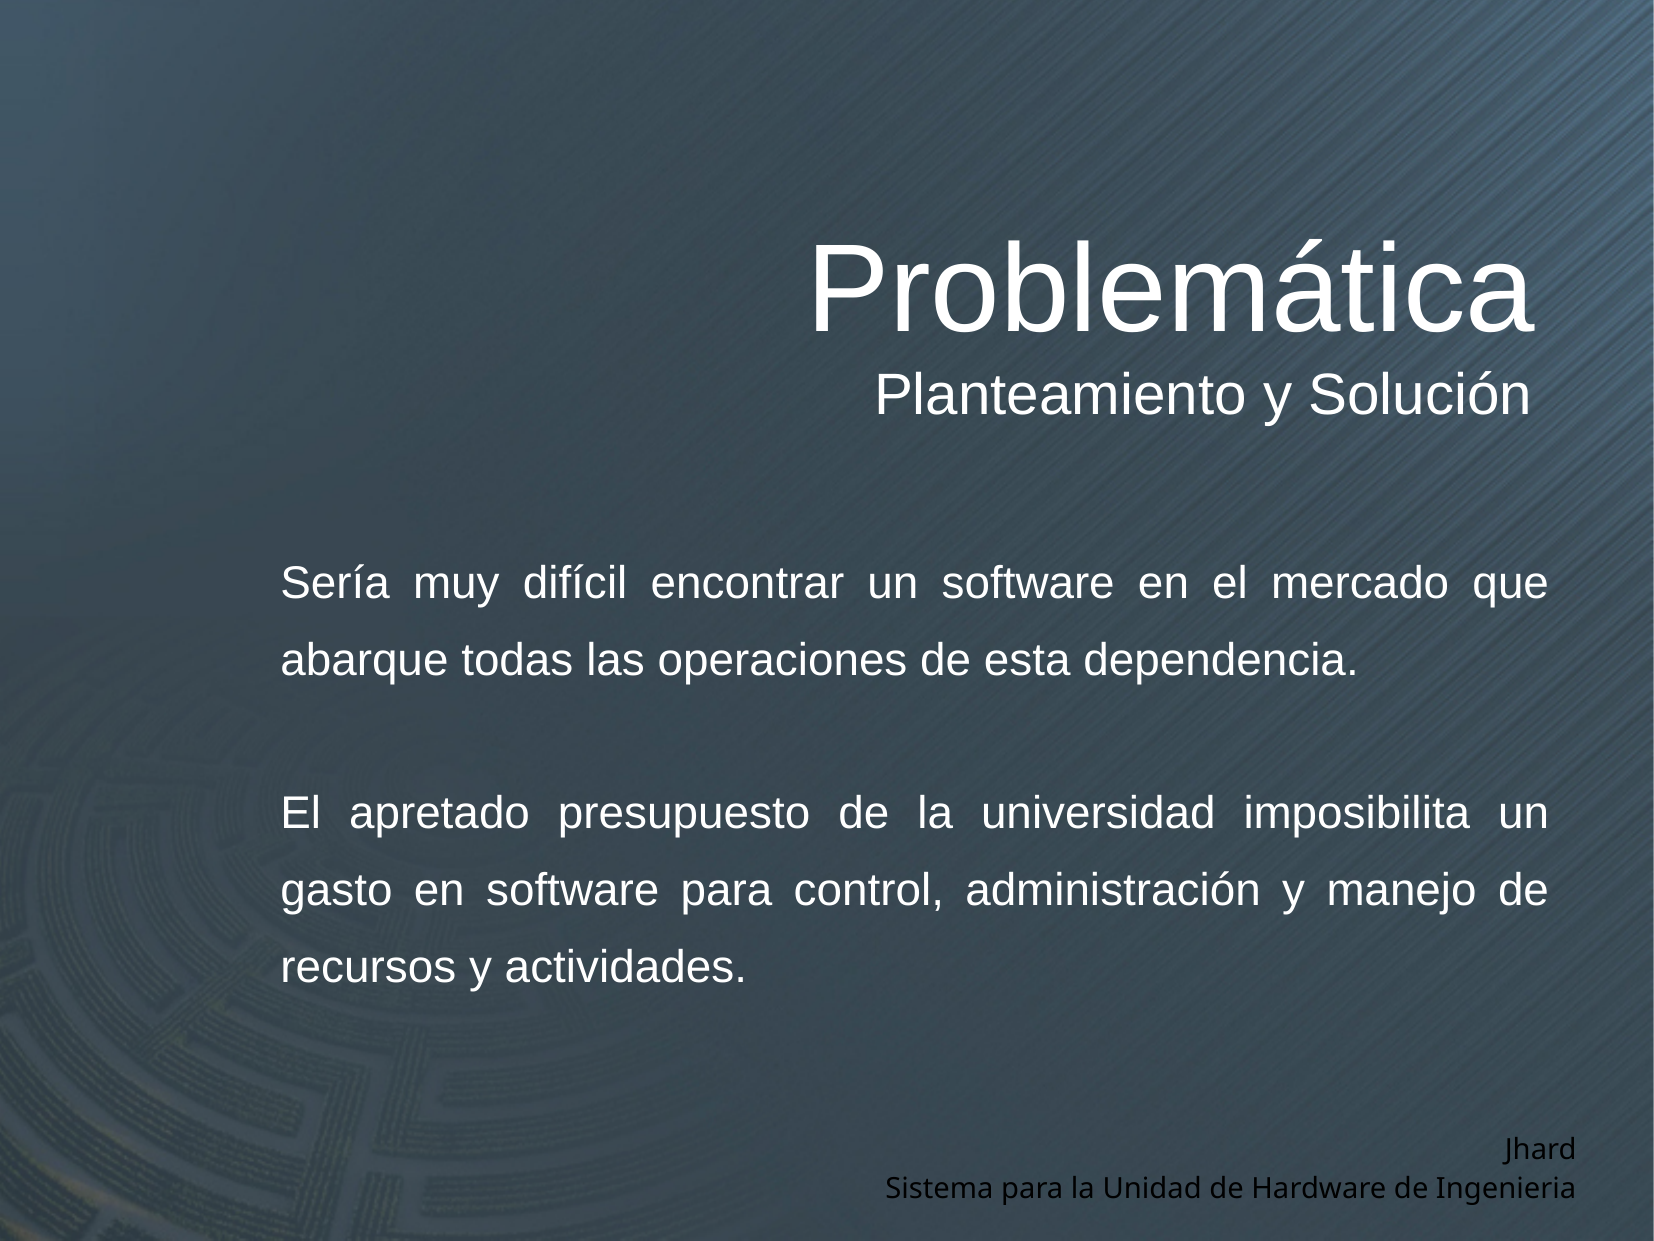

# Problemática
Planteamiento y Solución
Sería muy difícil encontrar un software en el mercado que abarque todas las operaciones de esta dependencia.
El apretado presupuesto de la universidad imposibilita un gasto en software para control, administración y manejo de recursos y actividades.